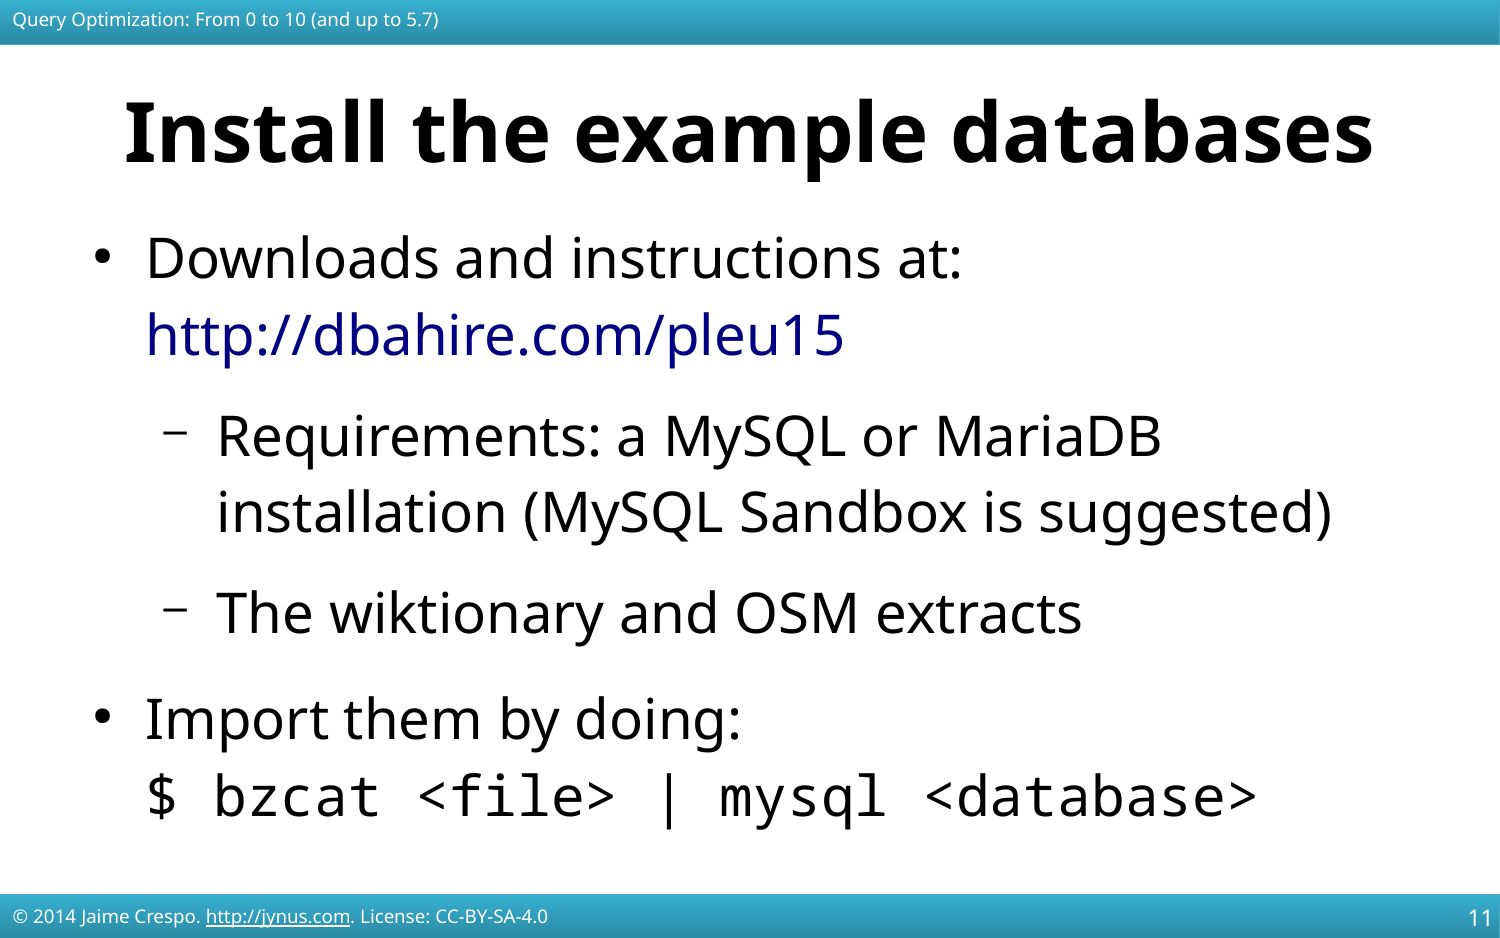

# Install the example databases
Downloads and instructions at:
http://dbahire.com/pleu15
Requirements: a MySQL or MariaDB installation (MySQL Sandbox is suggested)
The wiktionary and OSM extracts
Import them by doing:
$ bzcat <file> | mysql <database>